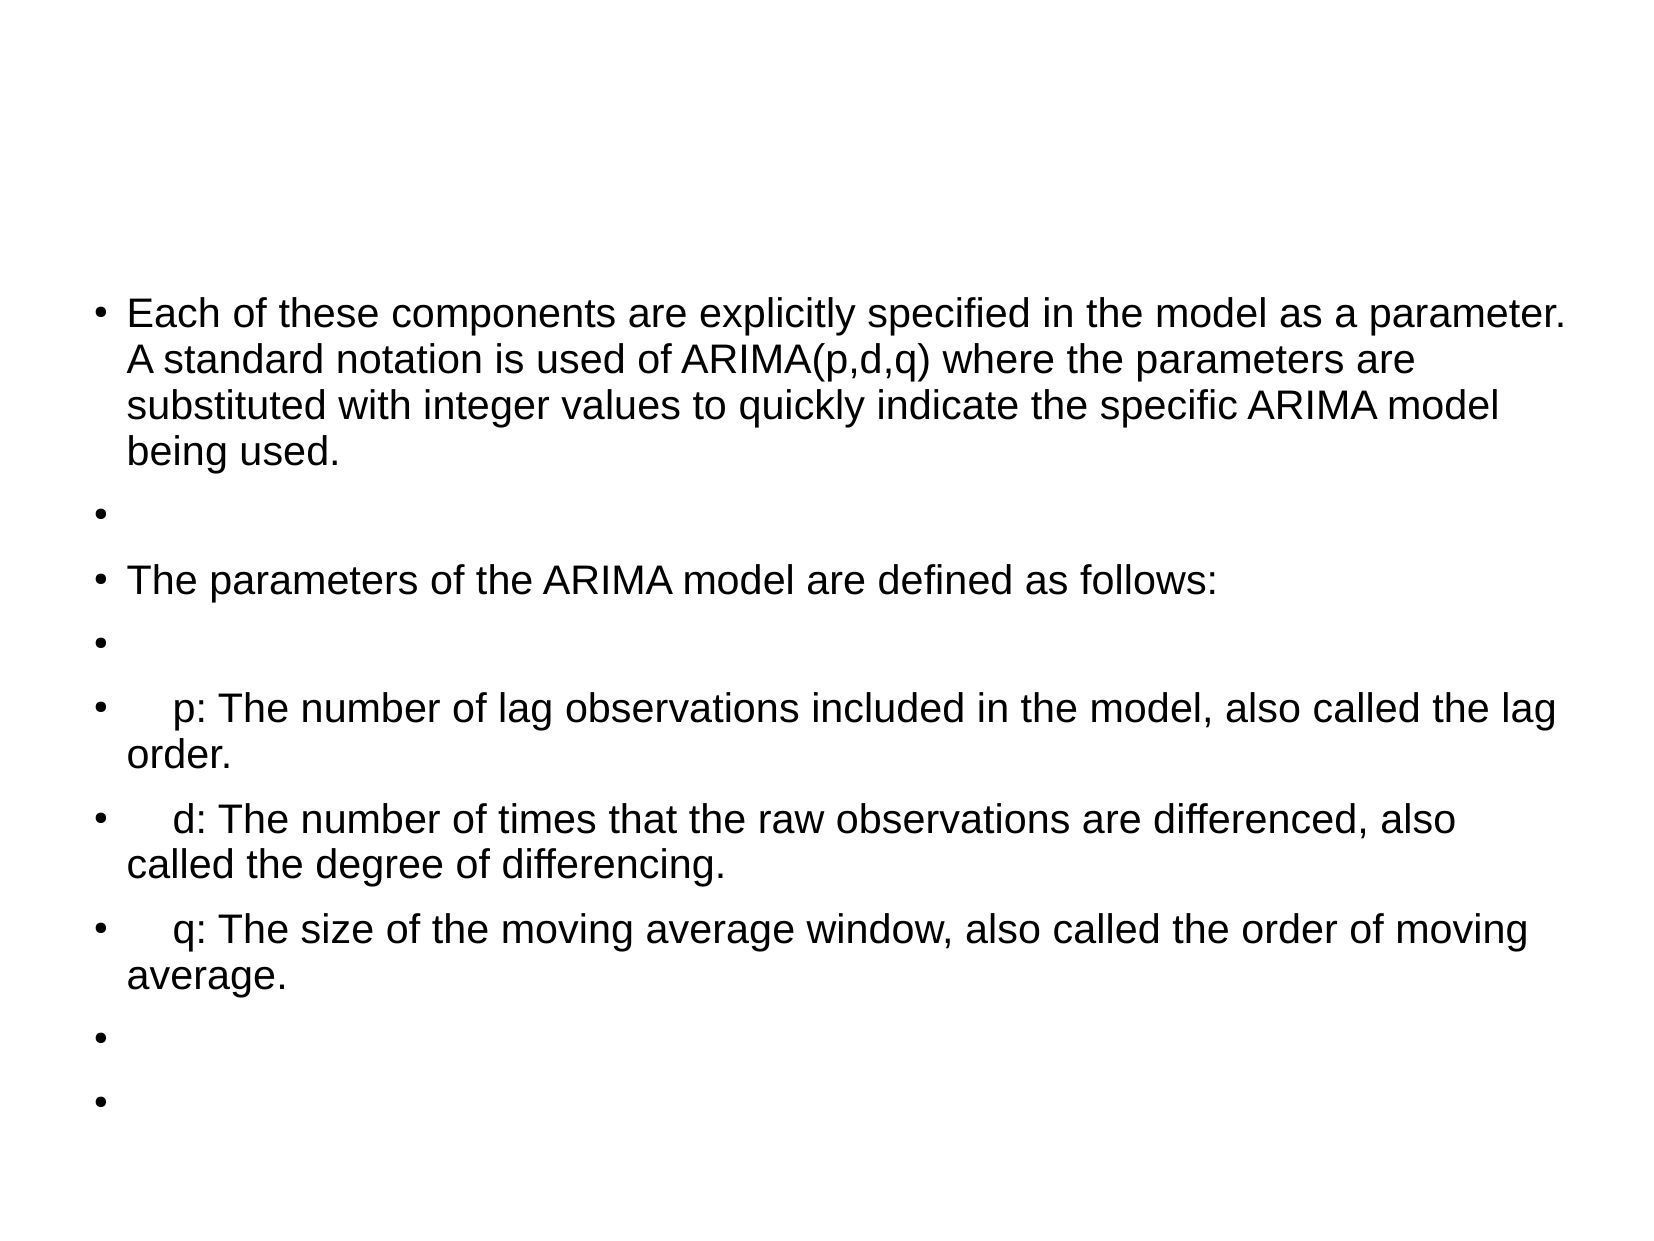

#
Each of these components are explicitly specified in the model as a parameter. A standard notation is used of ARIMA(p,d,q) where the parameters are substituted with integer values to quickly indicate the specific ARIMA model being used.
The parameters of the ARIMA model are defined as follows:
 p: The number of lag observations included in the model, also called the lag order.
 d: The number of times that the raw observations are differenced, also called the degree of differencing.
 q: The size of the moving average window, also called the order of moving average.